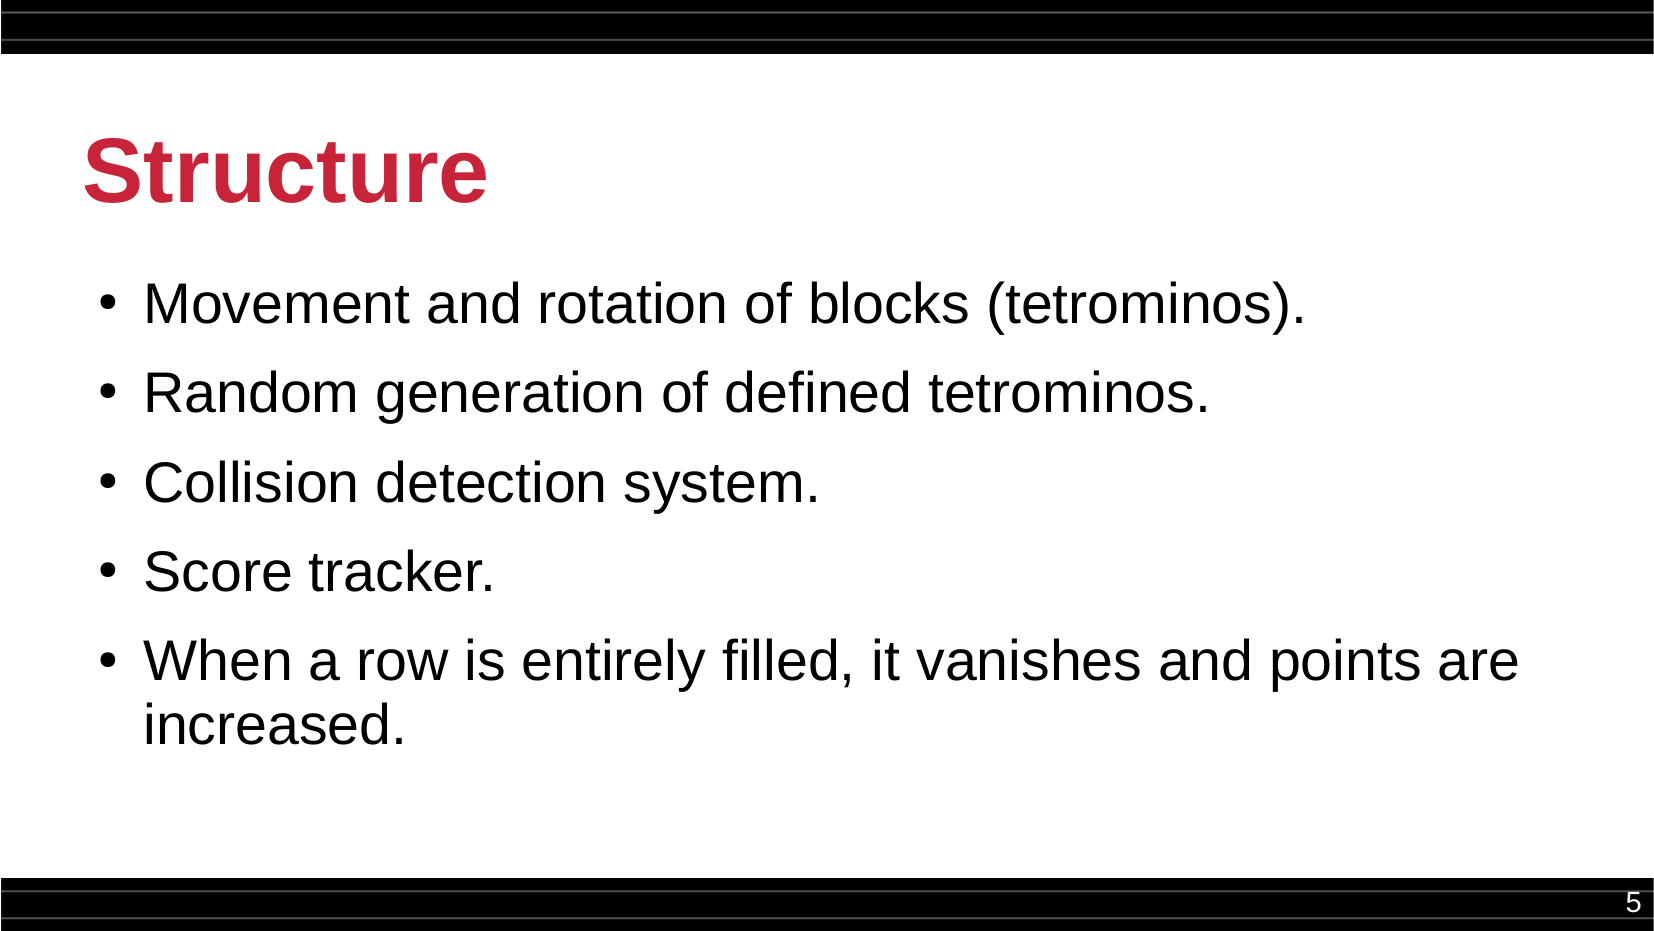

# Structure
Movement and rotation of blocks (tetrominos).
Random generation of defined tetrominos.
Collision detection system.
Score tracker.
When a row is entirely filled, it vanishes and points are increased.